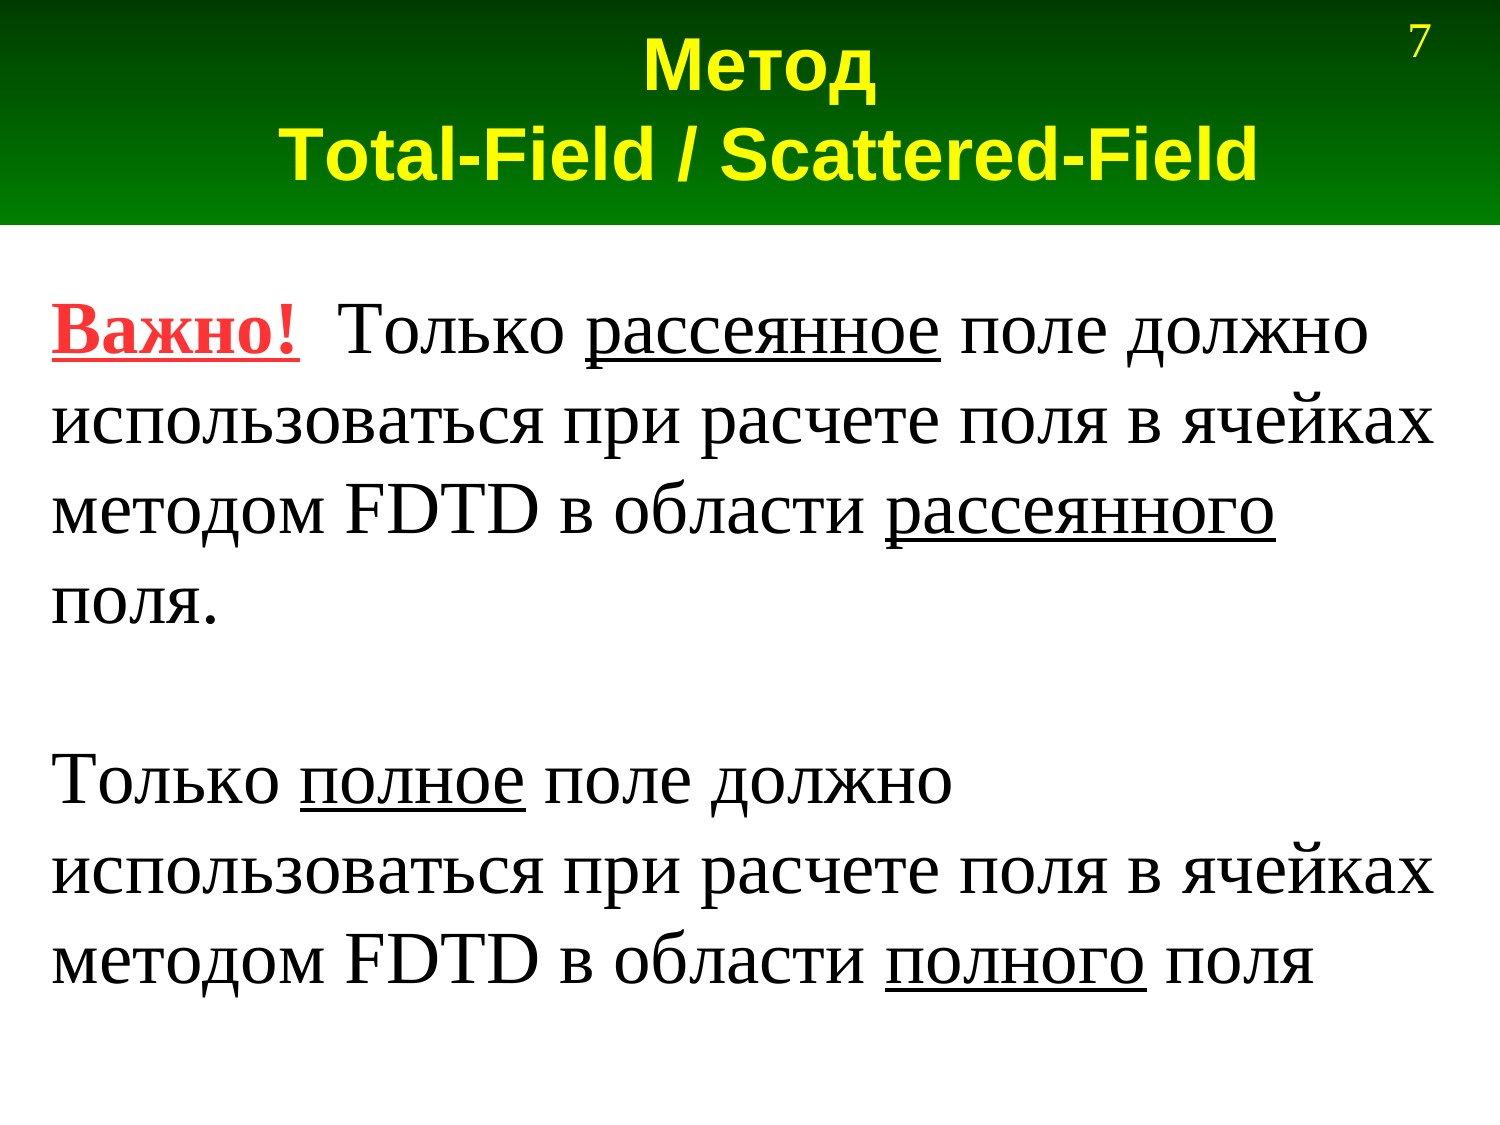

# Метод Total-Field / Scattered-Field
Важно! Только рассеянное поле должно использоваться при расчете поля в ячейках методом FDTD в области рассеянного поля.
Только полное поле должно использоваться при расчете поля в ячейках методом FDTD в области полного поля